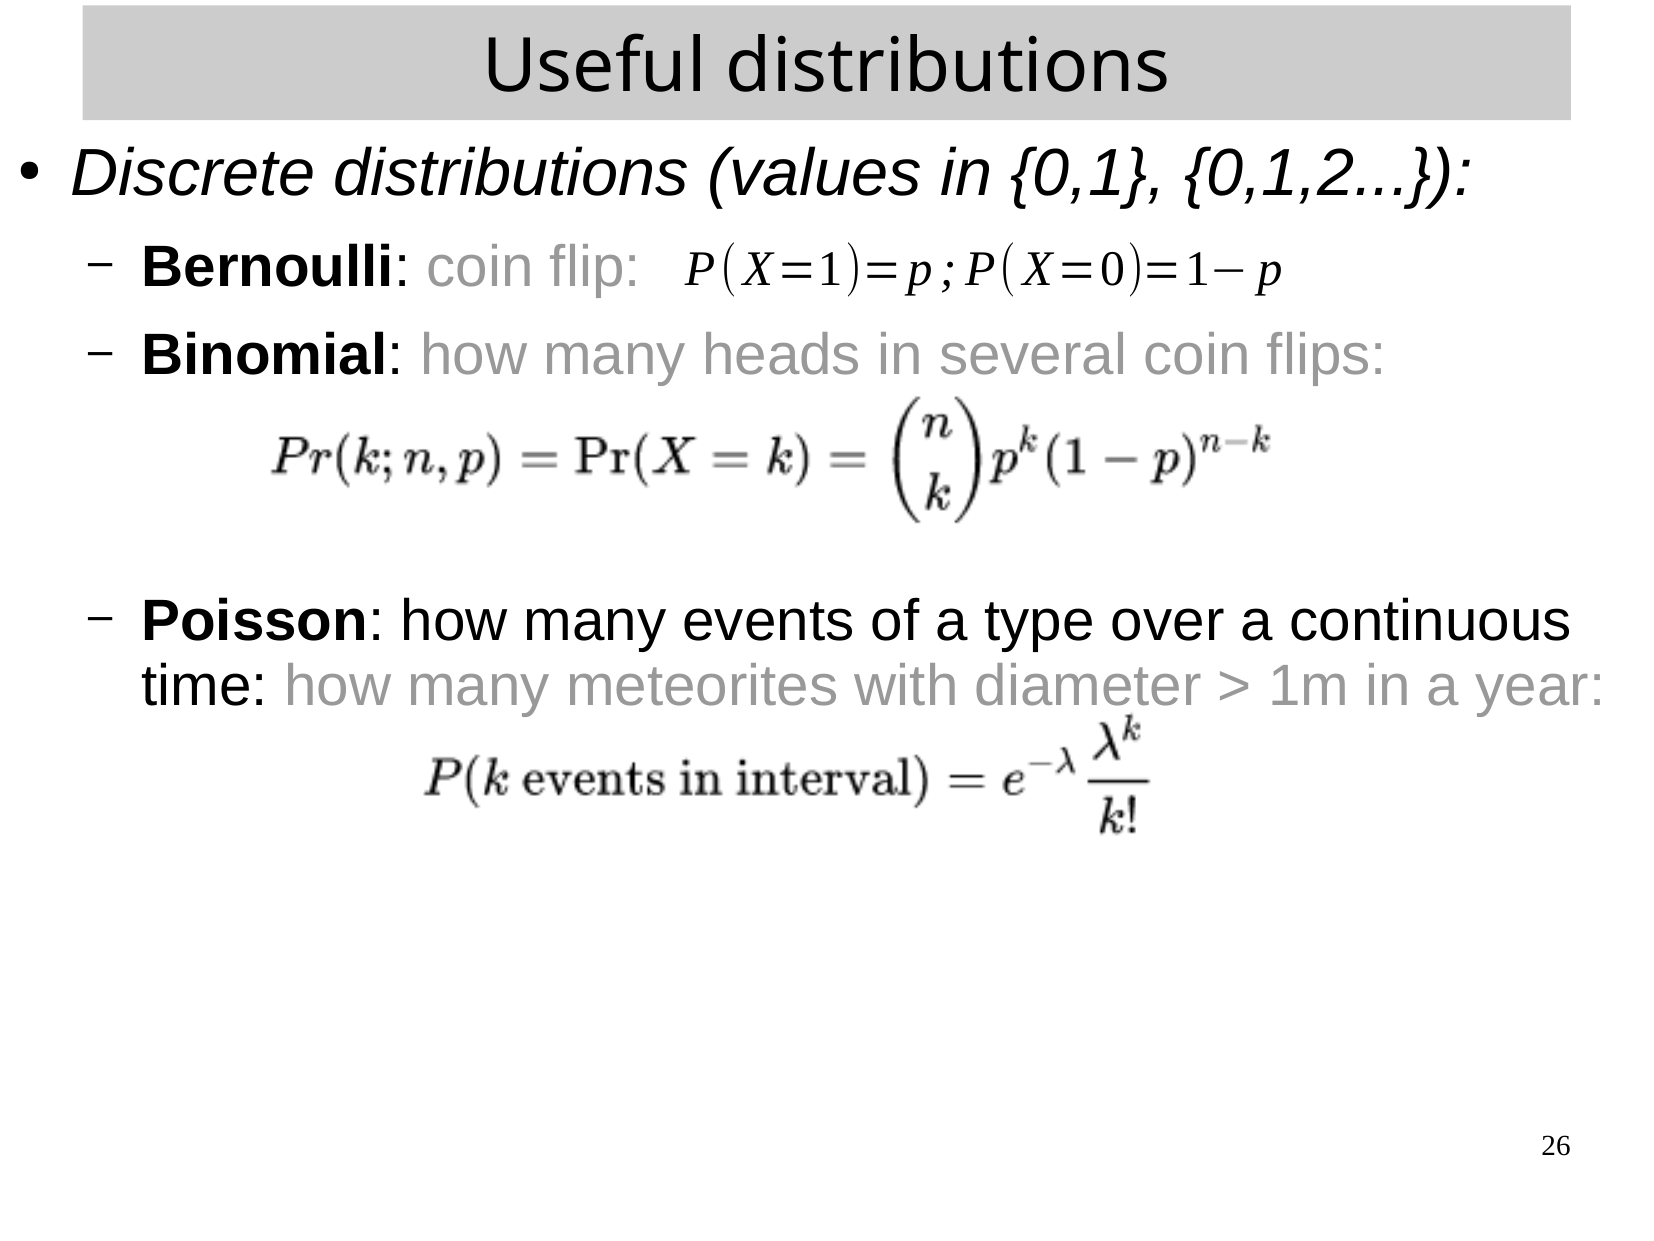

# Useful distributions
Discrete distributions (values in {0,1}, {0,1,2...}):
Bernoulli: coin flip:
Binomial: how many heads in several coin flips:
Poisson: how many events of a type over a continuous time: how many meteorites with diameter > 1m in a year:
26